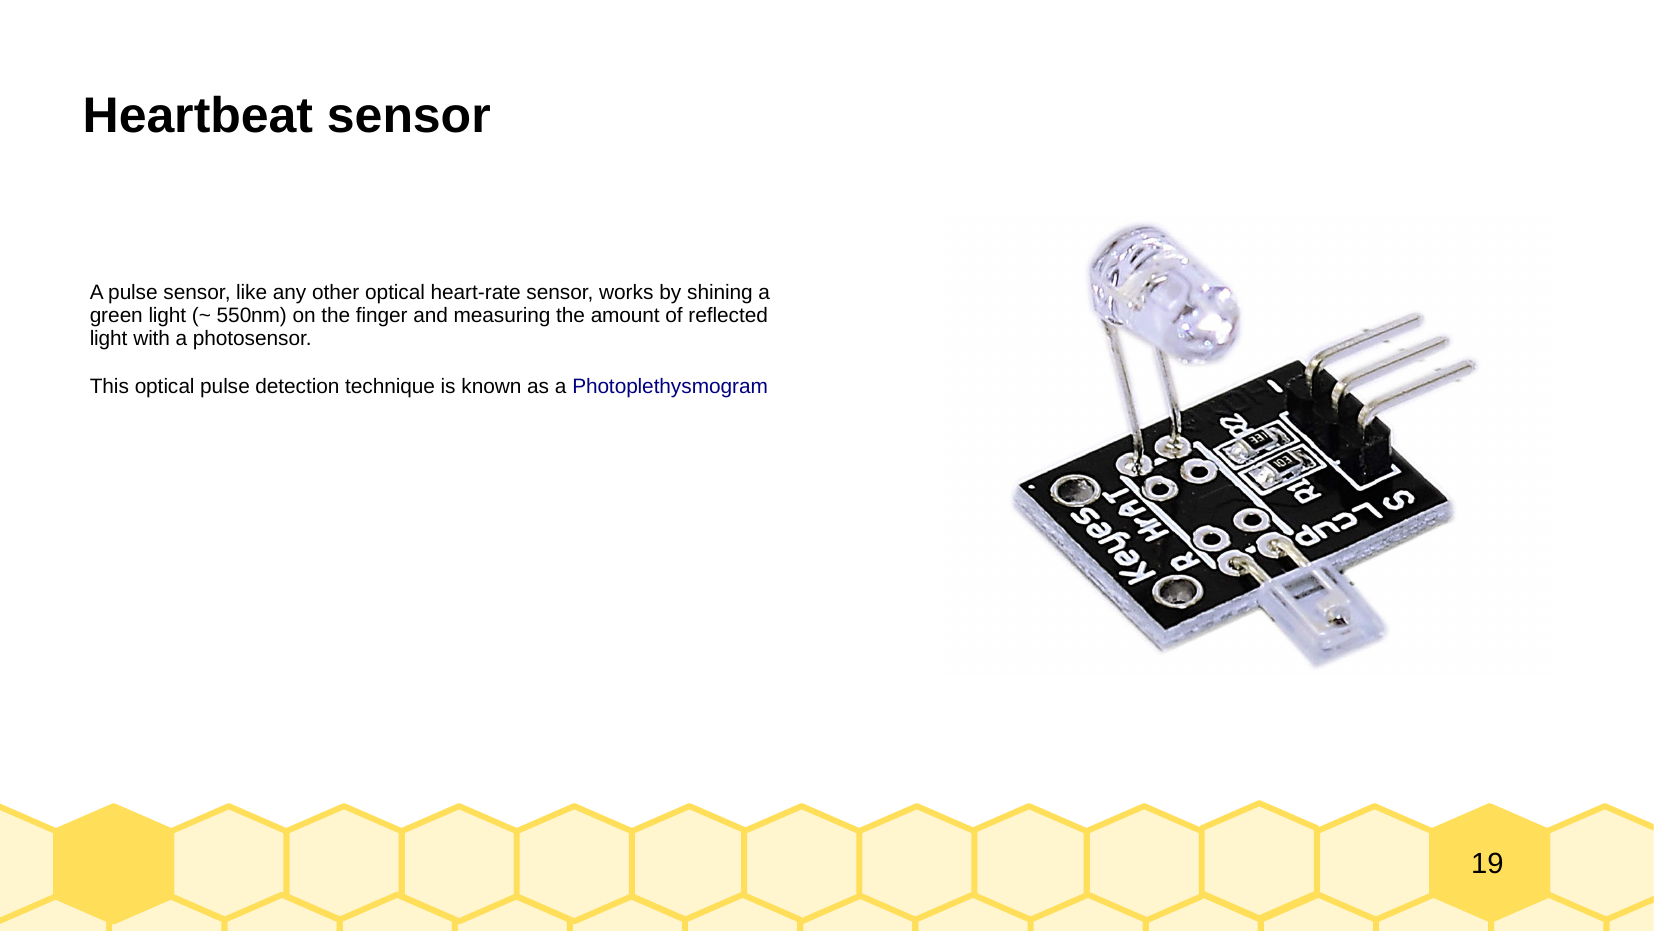

# Heartbeat sensor
A pulse sensor, like any other optical heart-rate sensor, works by shining a green light (~ 550nm) on the finger and measuring the amount of reflected light with a photosensor.
This optical pulse detection technique is known as a Photoplethysmogram